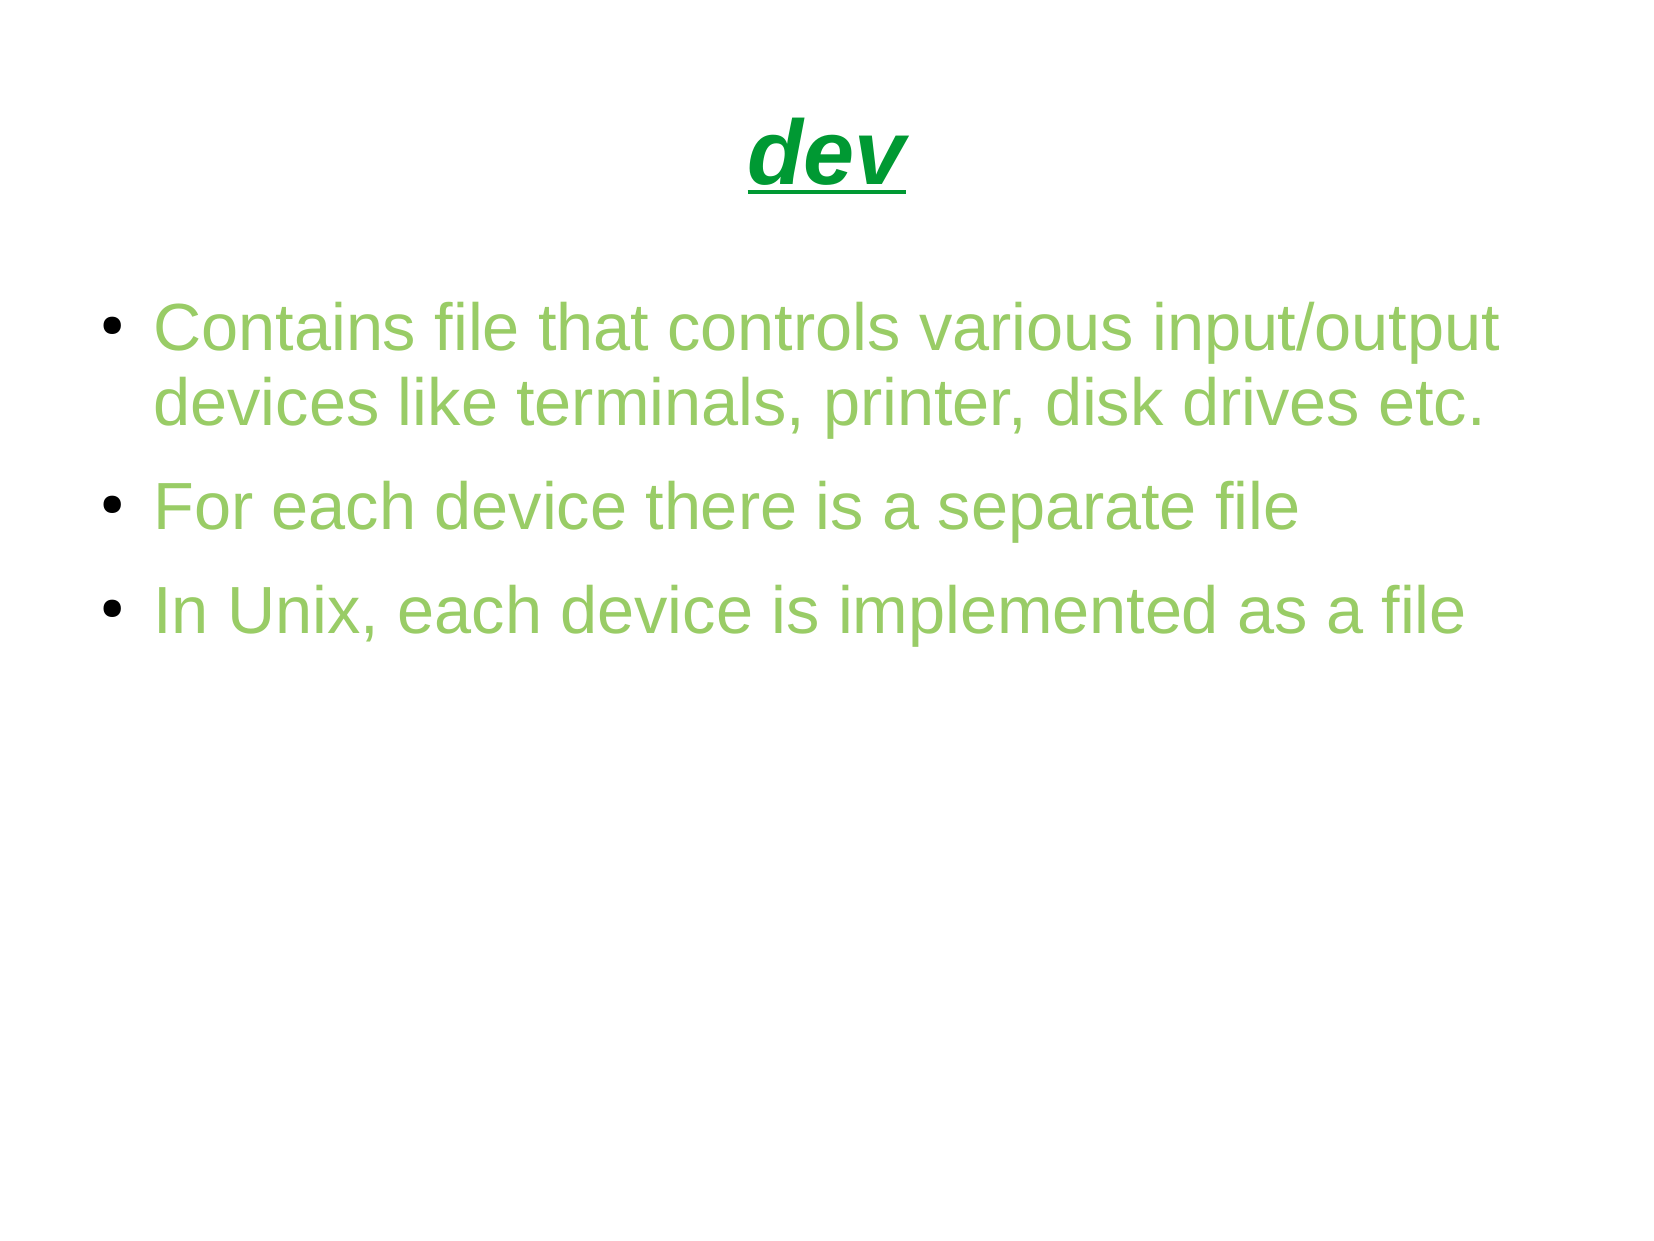

# dev
Contains file that controls various input/output devices like terminals, printer, disk drives etc.
For each device there is a separate file
In Unix, each device is implemented as a file